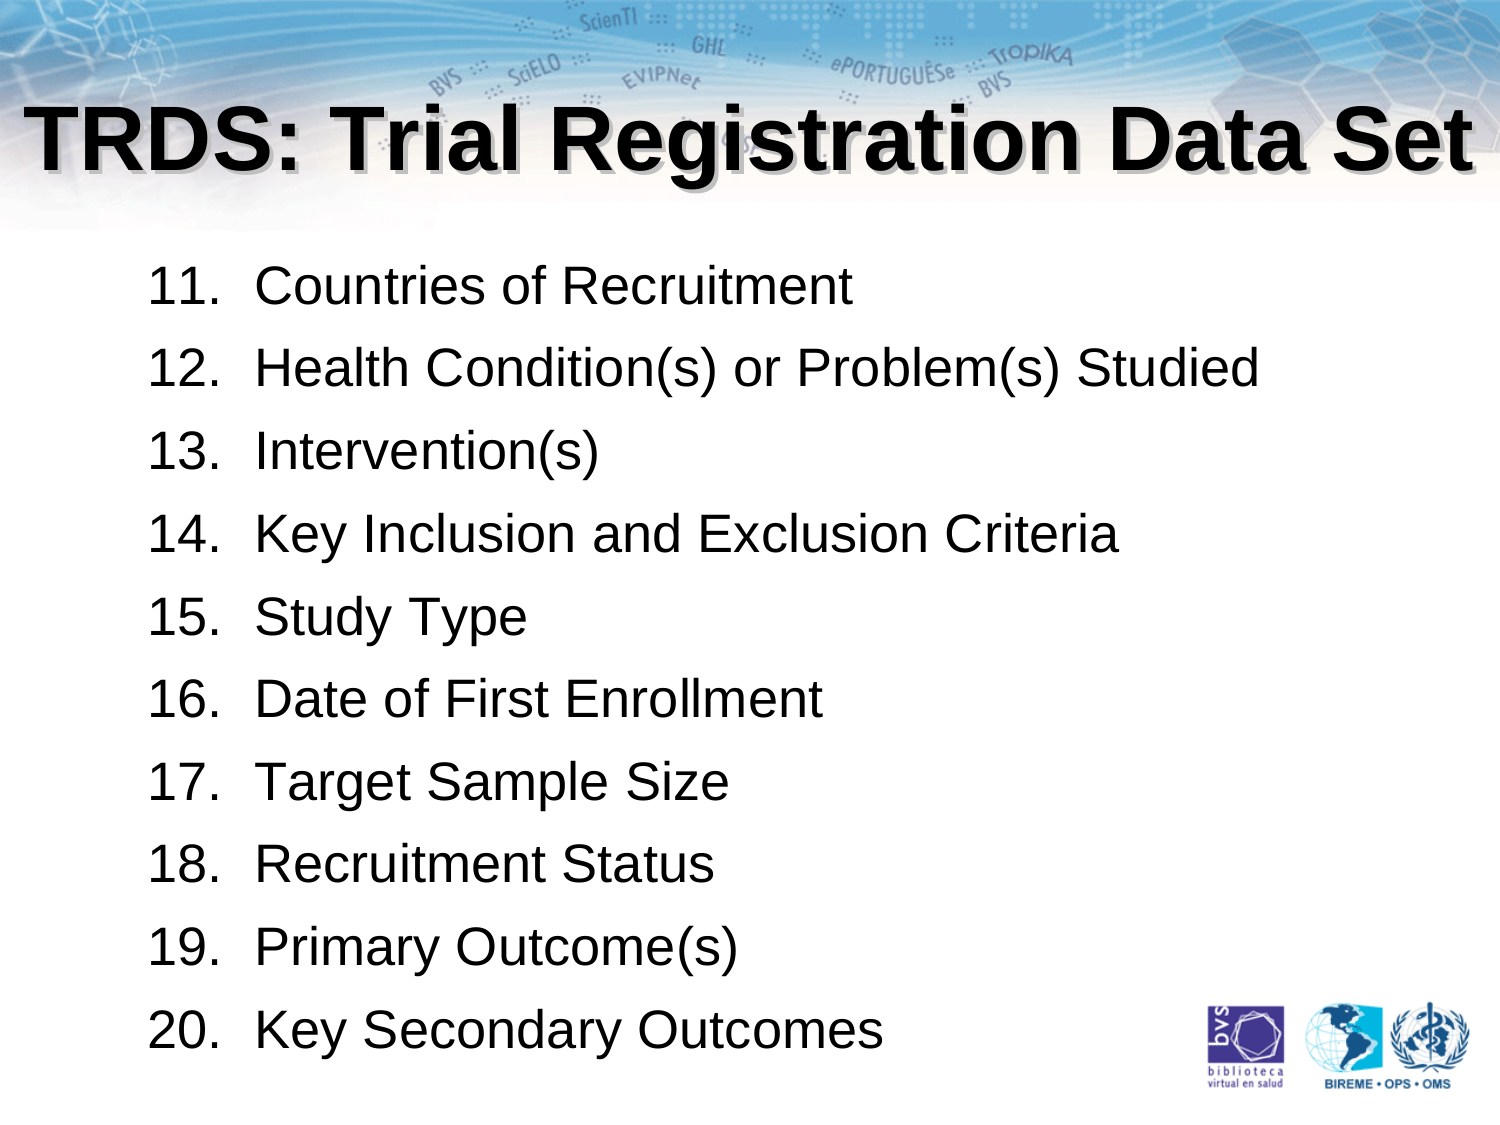

# TRDS: Trial Registration Data Set
11.	Countries of Recruitment
12.	Health Condition(s) or Problem(s) Studied
13.	Intervention(s)
14.	Key Inclusion and Exclusion Criteria
15.	Study Type
16.	Date of First Enrollment
17.	Target Sample Size
18.	Recruitment Status
19.	Primary Outcome(s)
20.	Key Secondary Outcomes